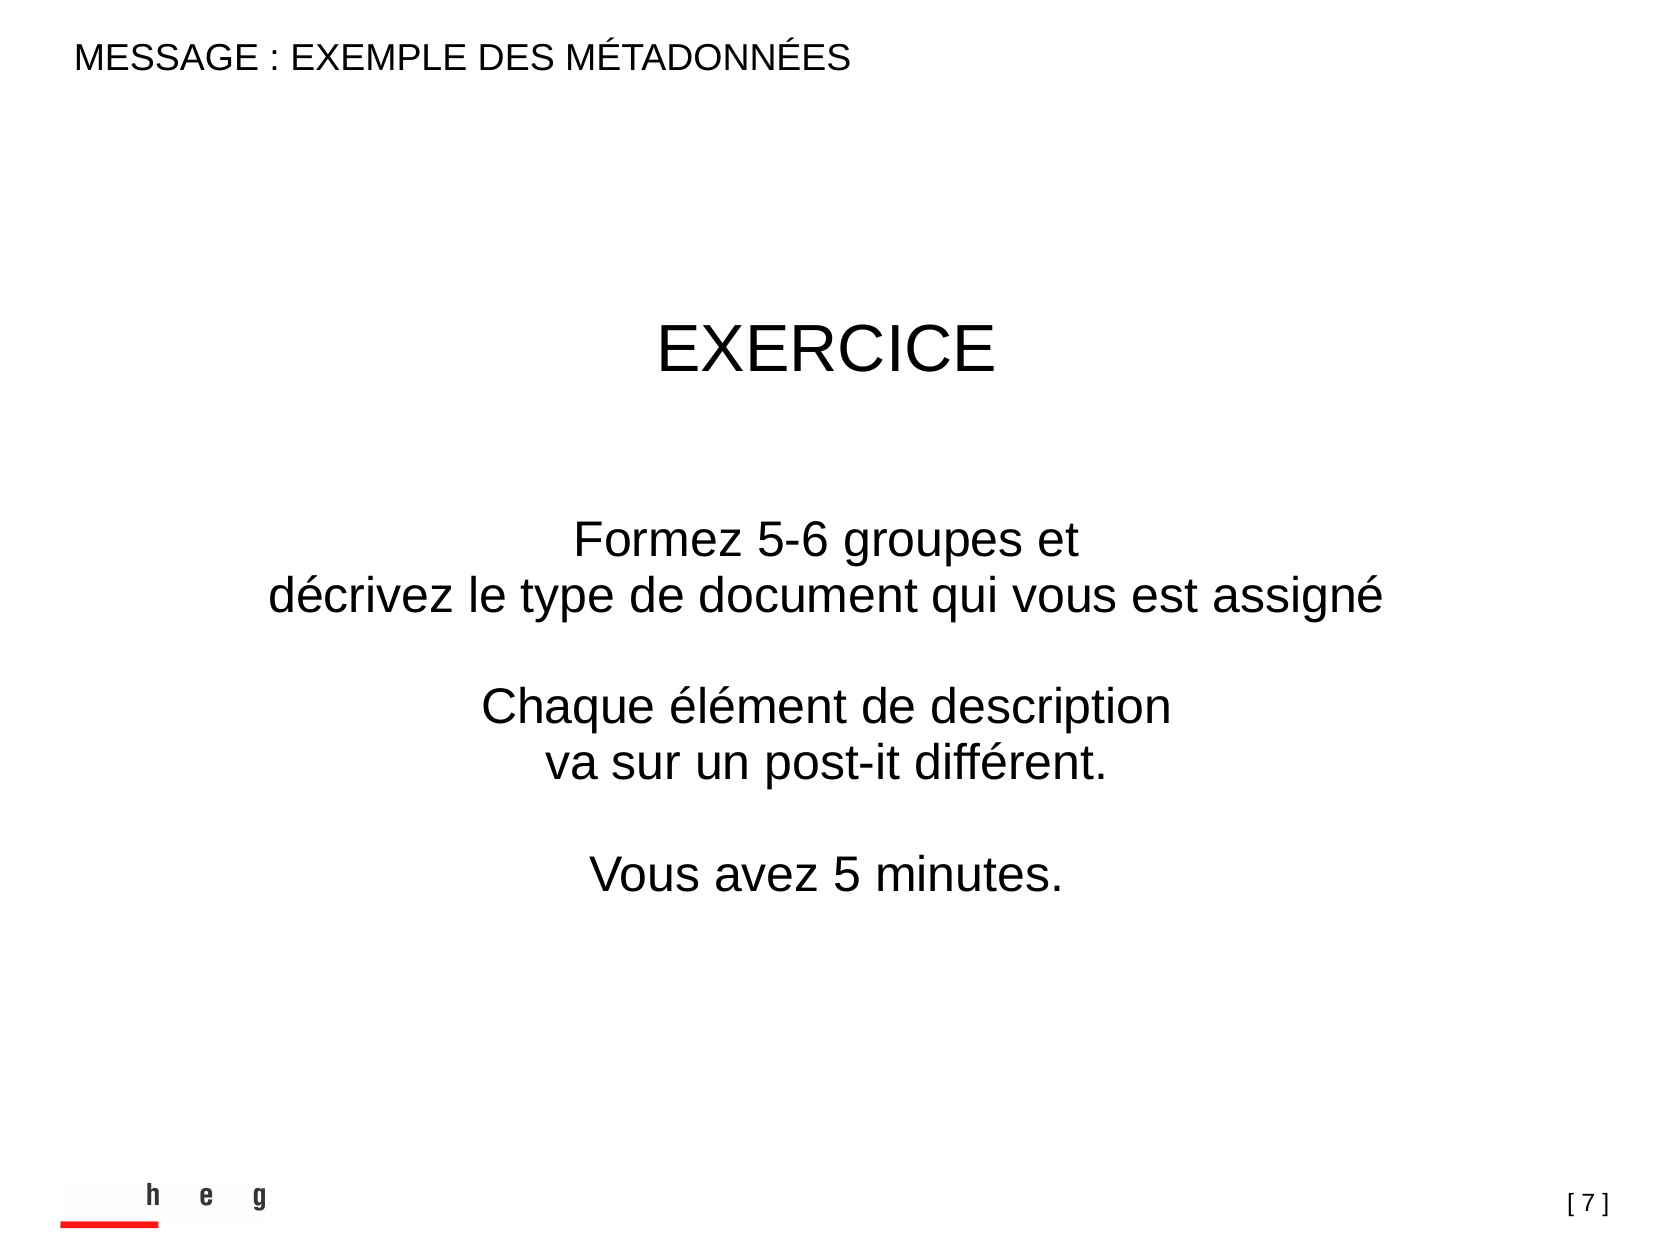

MESSAGE : EXEMPLE DES MÉTADONNÉES
EXERCICE
Formez 5-6 groupes et
décrivez le type de document qui vous est assigné
Chaque élément de description
va sur un post-it différent.
Vous avez 5 minutes.